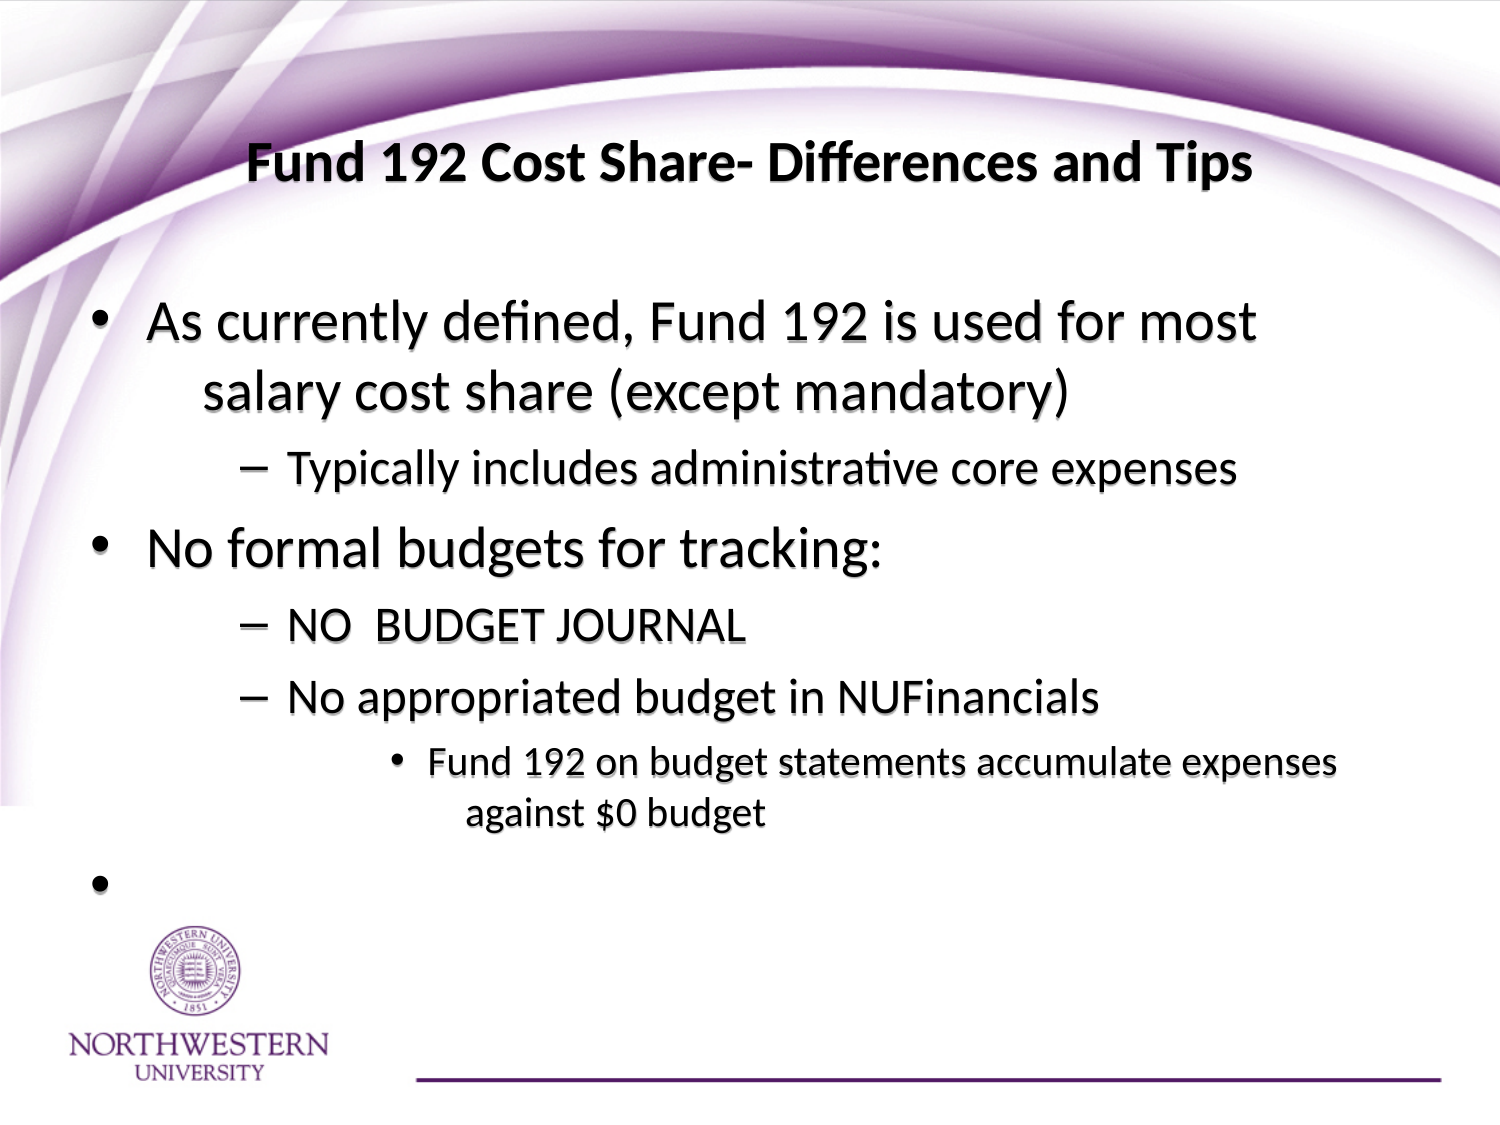

# Fund 192 Cost Share- Differences and Tips
As currently defined, Fund 192 is used for most salary cost share (except mandatory)
Typically includes administrative core expenses
No formal budgets for tracking:
NO BUDGET JOURNAL
No appropriated budget in NUFinancials
Fund 192 on budget statements accumulate expenses against $0 budget